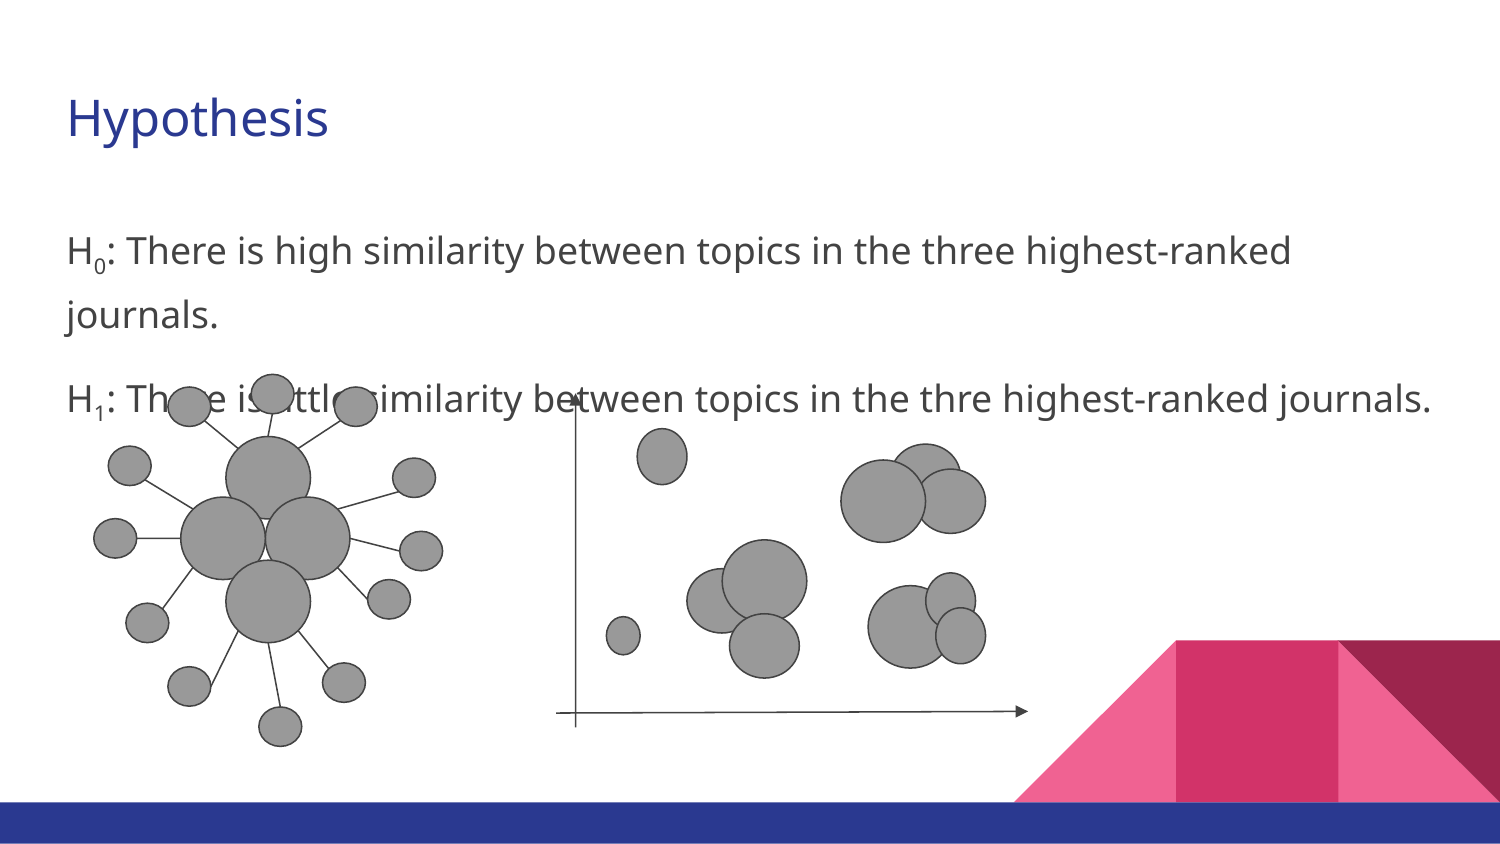

# Hypothesis
H0: There is high similarity between topics in the three highest-ranked journals.
H1: There is little similarity between topics in the thre highest-ranked journals.